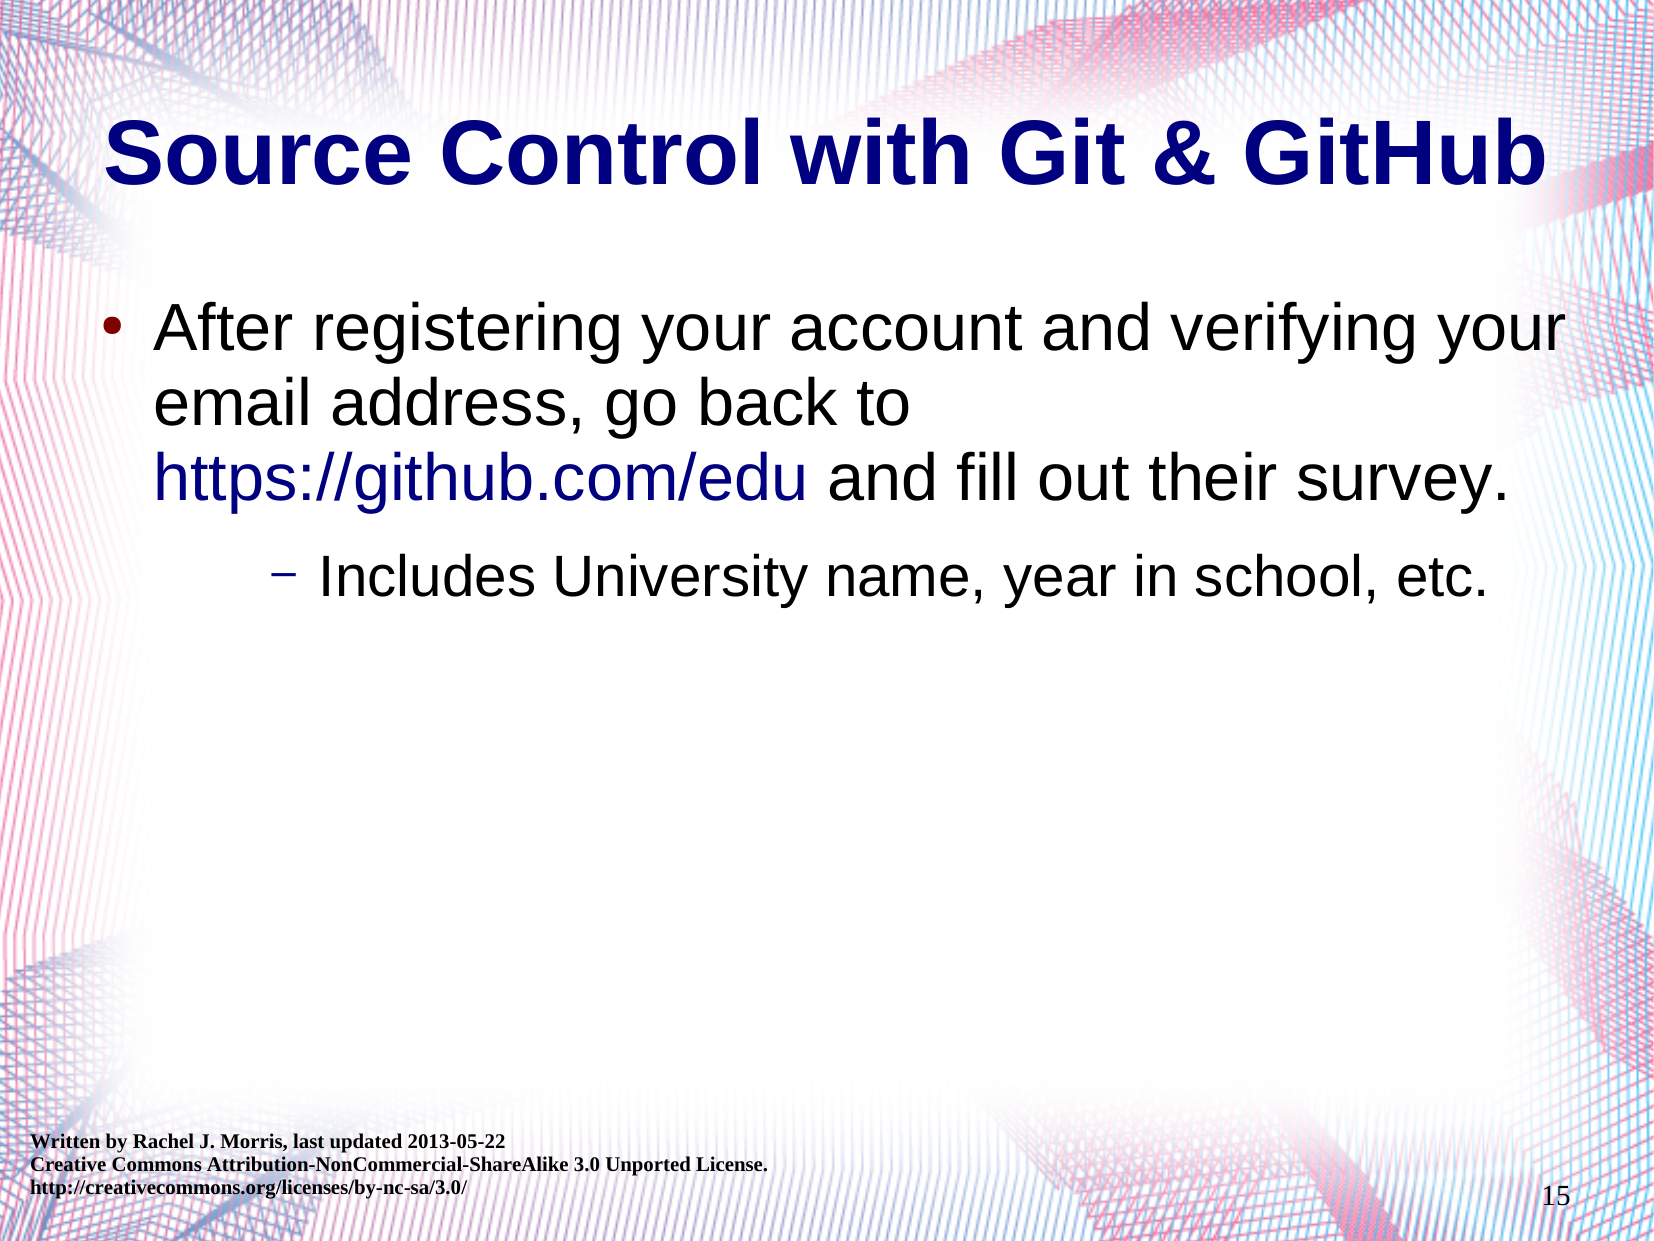

# Source Control with Git & GitHub
After registering your account and verifying your email address, go back to https://github.com/edu and fill out their survey.
Includes University name, year in school, etc.
15